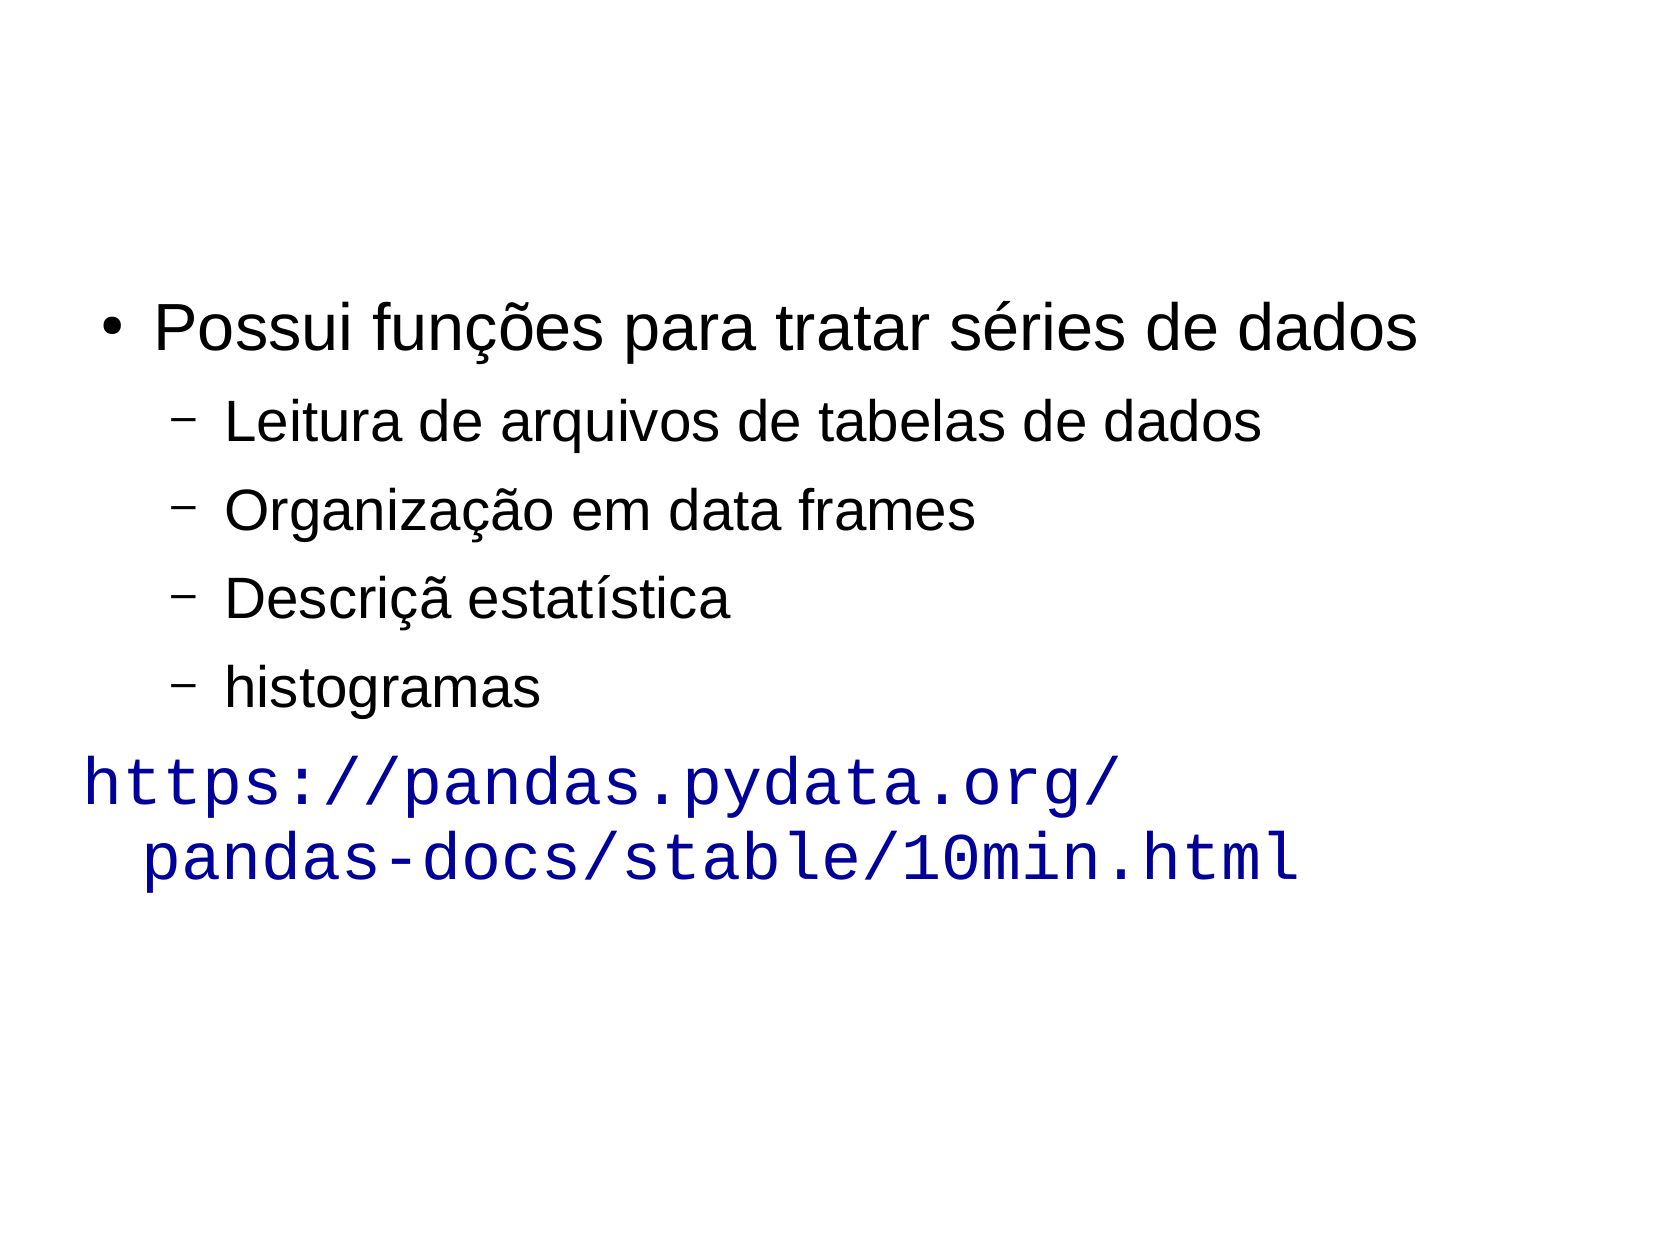

#
Possui funções para tratar séries de dados
Leitura de arquivos de tabelas de dados
Organização em data frames
Descriçã estatística
histogramas
https://pandas.pydata.org/
pandas-docs/stable/10min.html